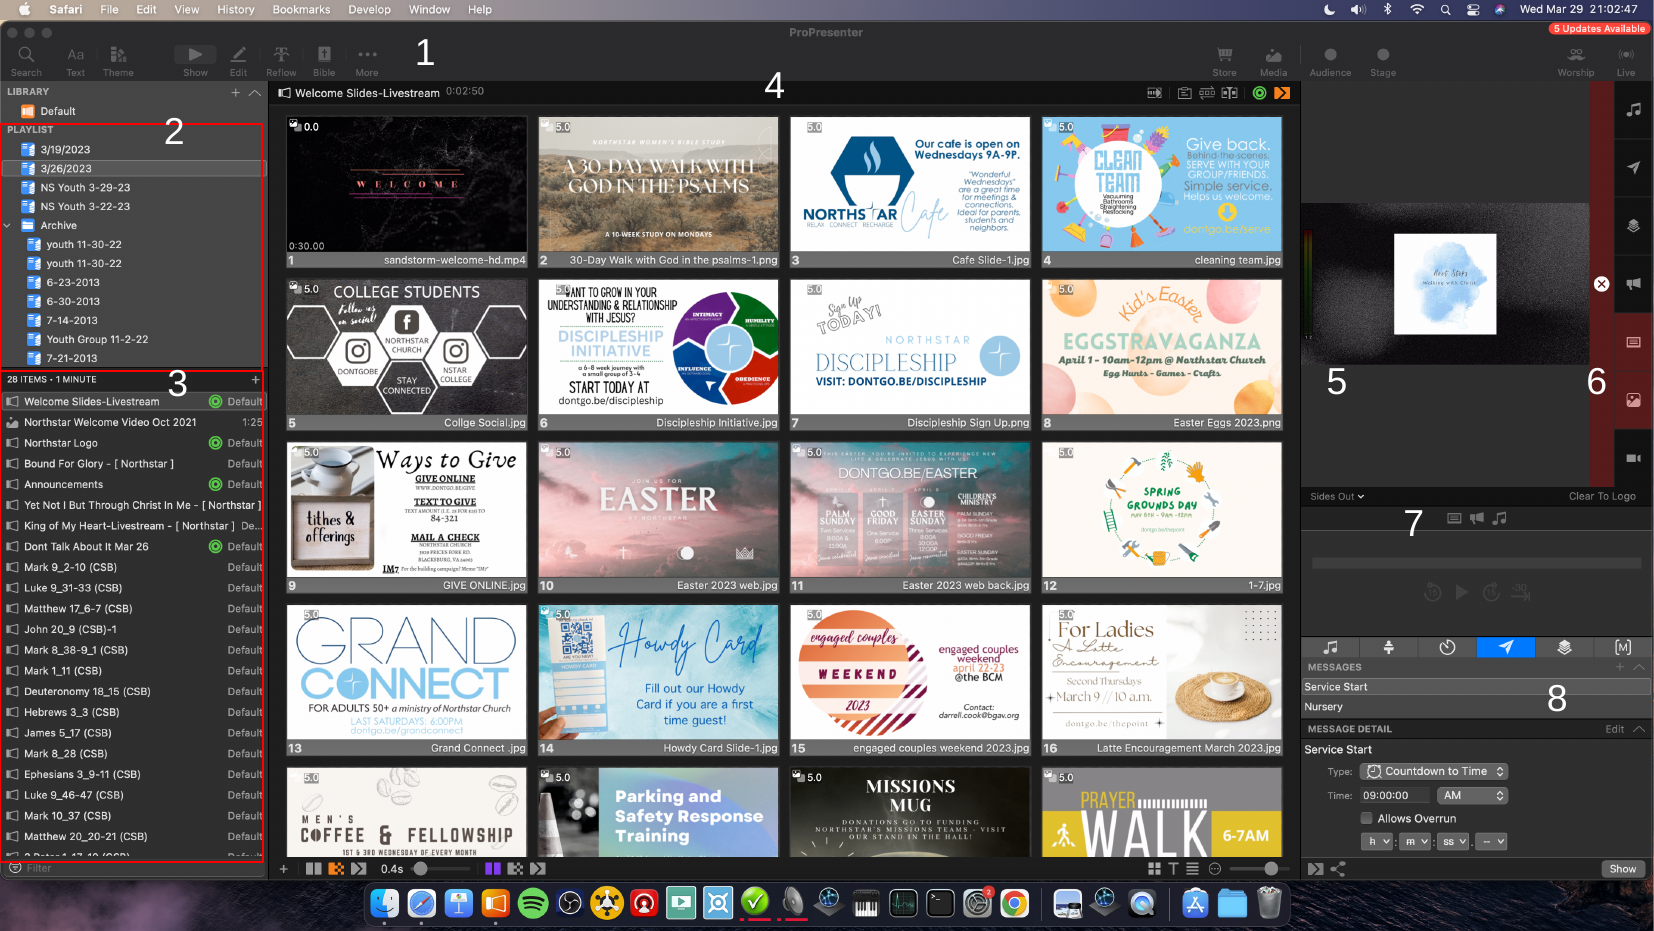

1
4
2
5
6
3
7
8